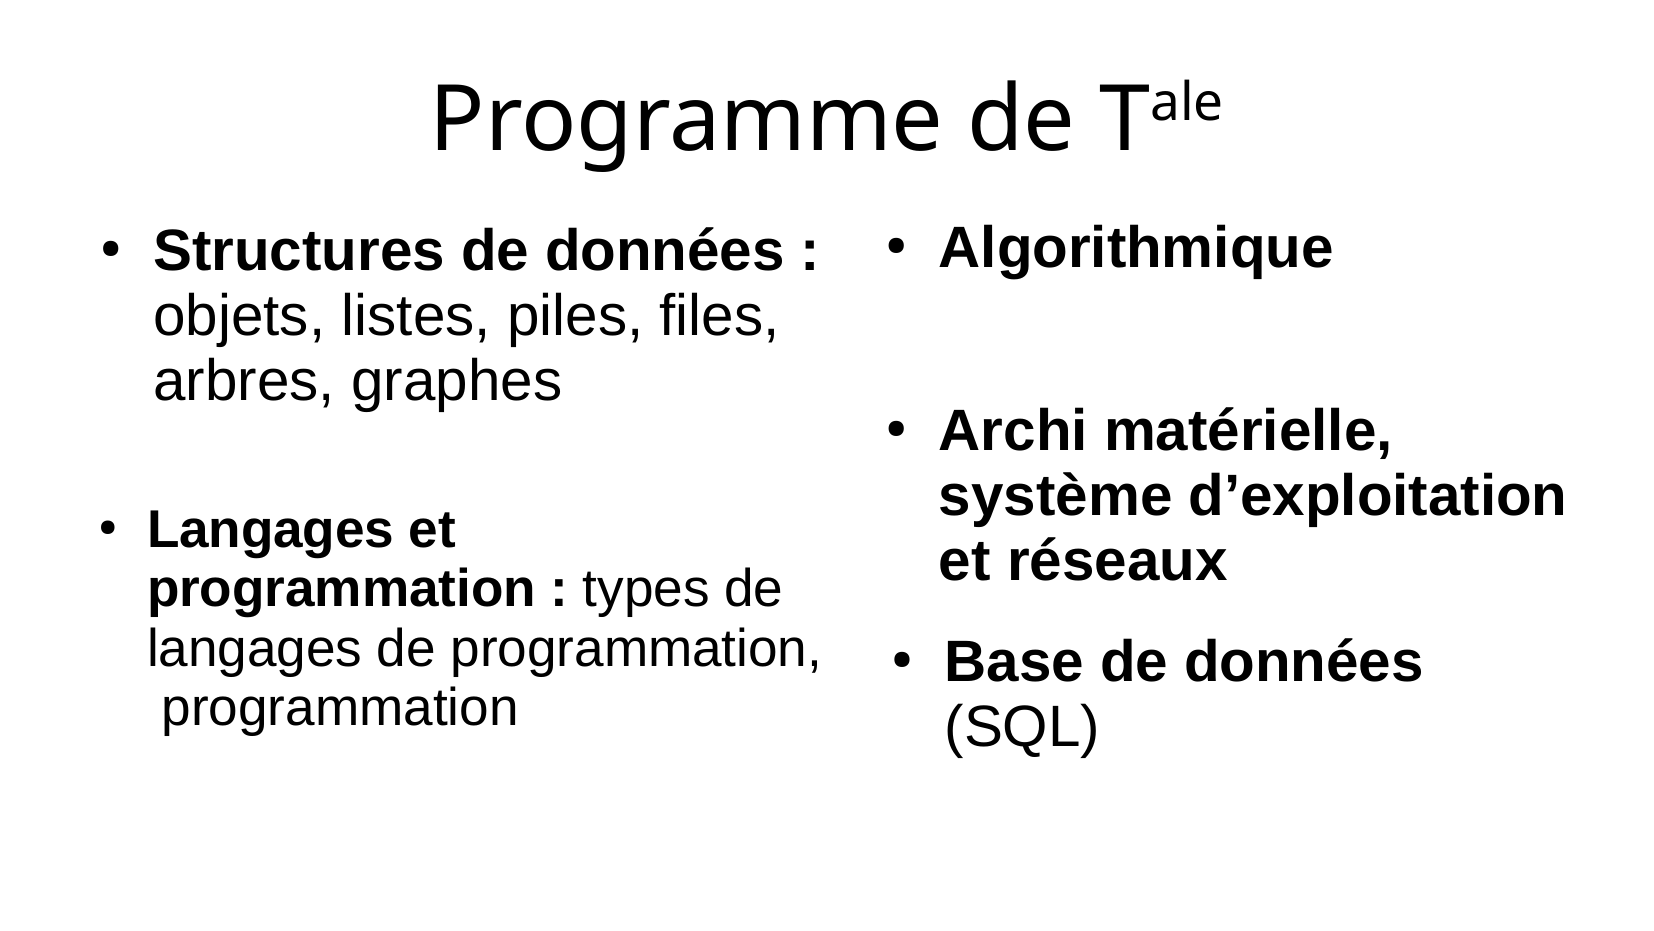

# Programme de Tale
Algorithmique
Structures de données : objets, listes, piles, files, arbres, graphes
Archi matérielle, système d’exploitation et réseaux
Langages et programmation : types de langages de programmation, programmation
Base de données (SQL)